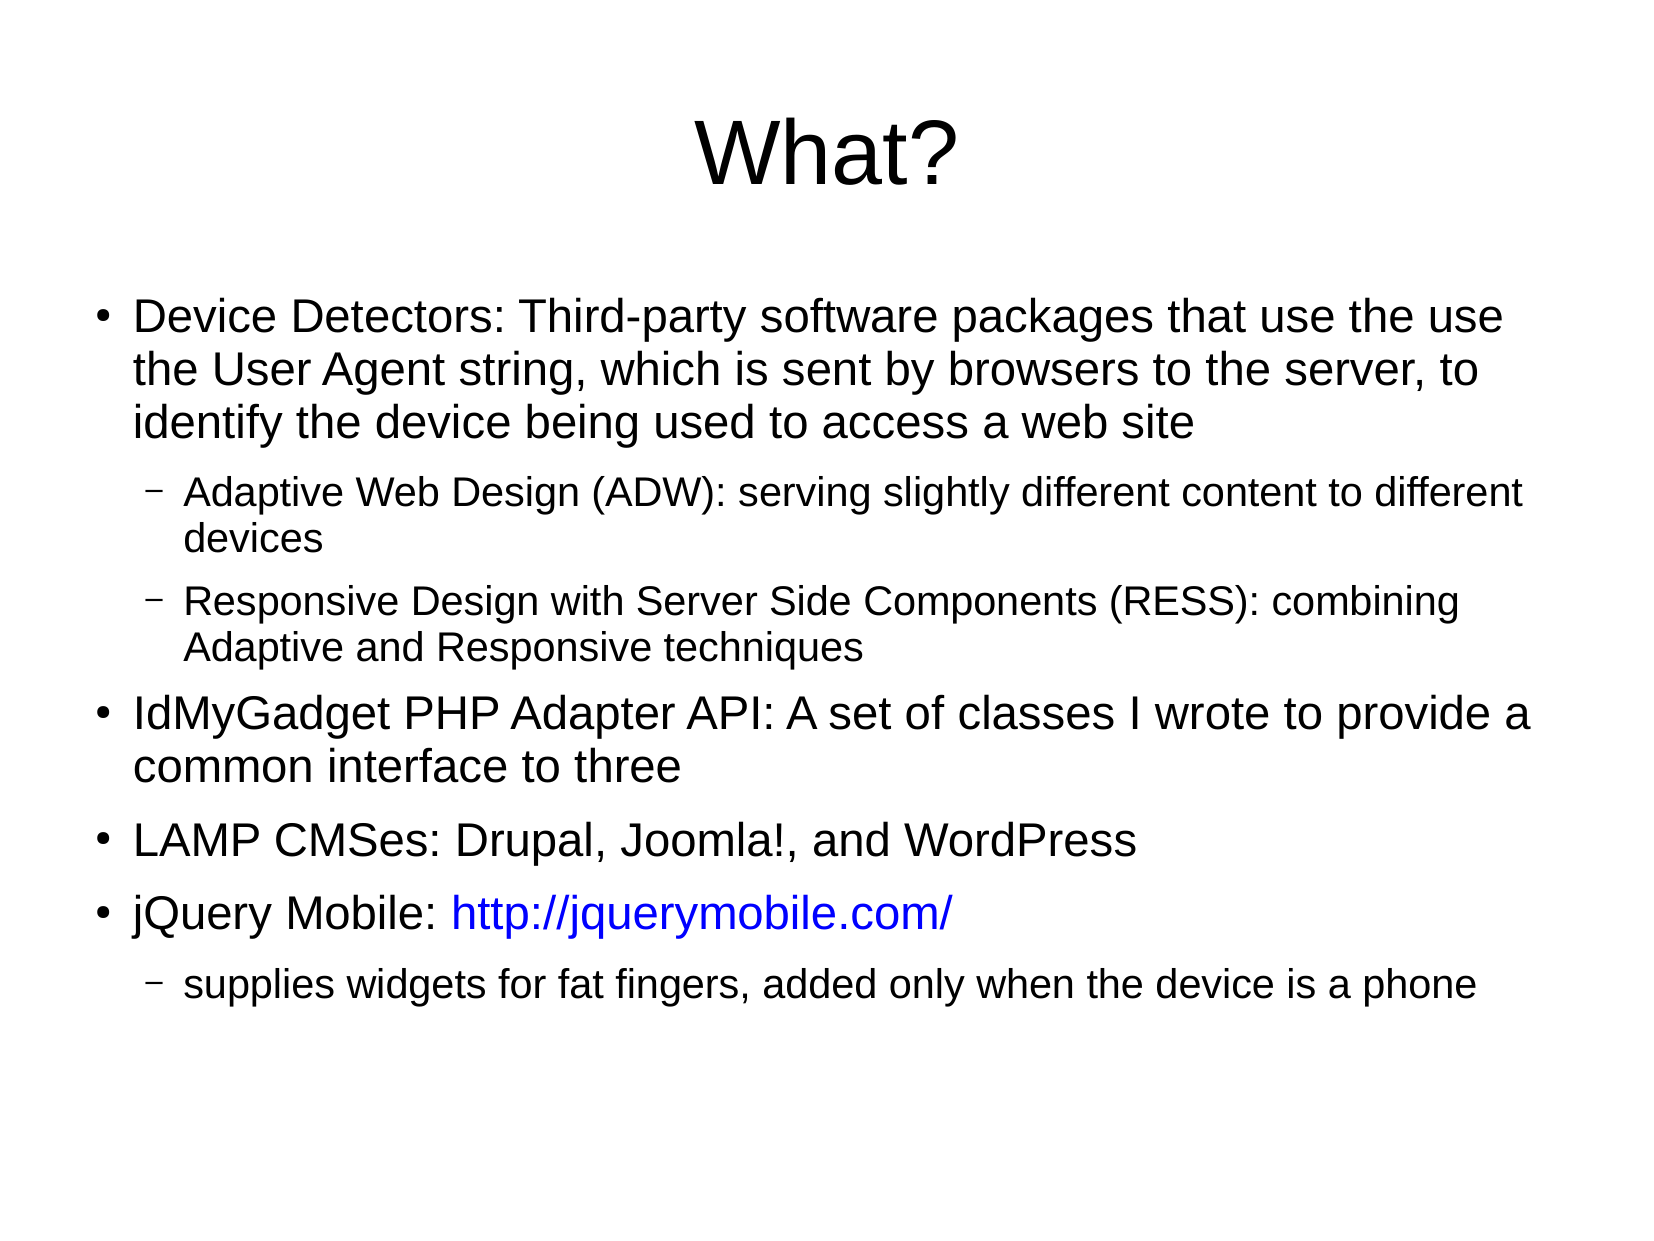

# What?
Device Detectors: Third-party software packages that use the use the User Agent string, which is sent by browsers to the server, to identify the device being used to access a web site
Adaptive Web Design (ADW): serving slightly different content to different devices
Responsive Design with Server Side Components (RESS): combining Adaptive and Responsive techniques
IdMyGadget PHP Adapter API: A set of classes I wrote to provide a common interface to three
LAMP CMSes: Drupal, Joomla!, and WordPress
jQuery Mobile: http://jquerymobile.com/
supplies widgets for fat fingers, added only when the device is a phone